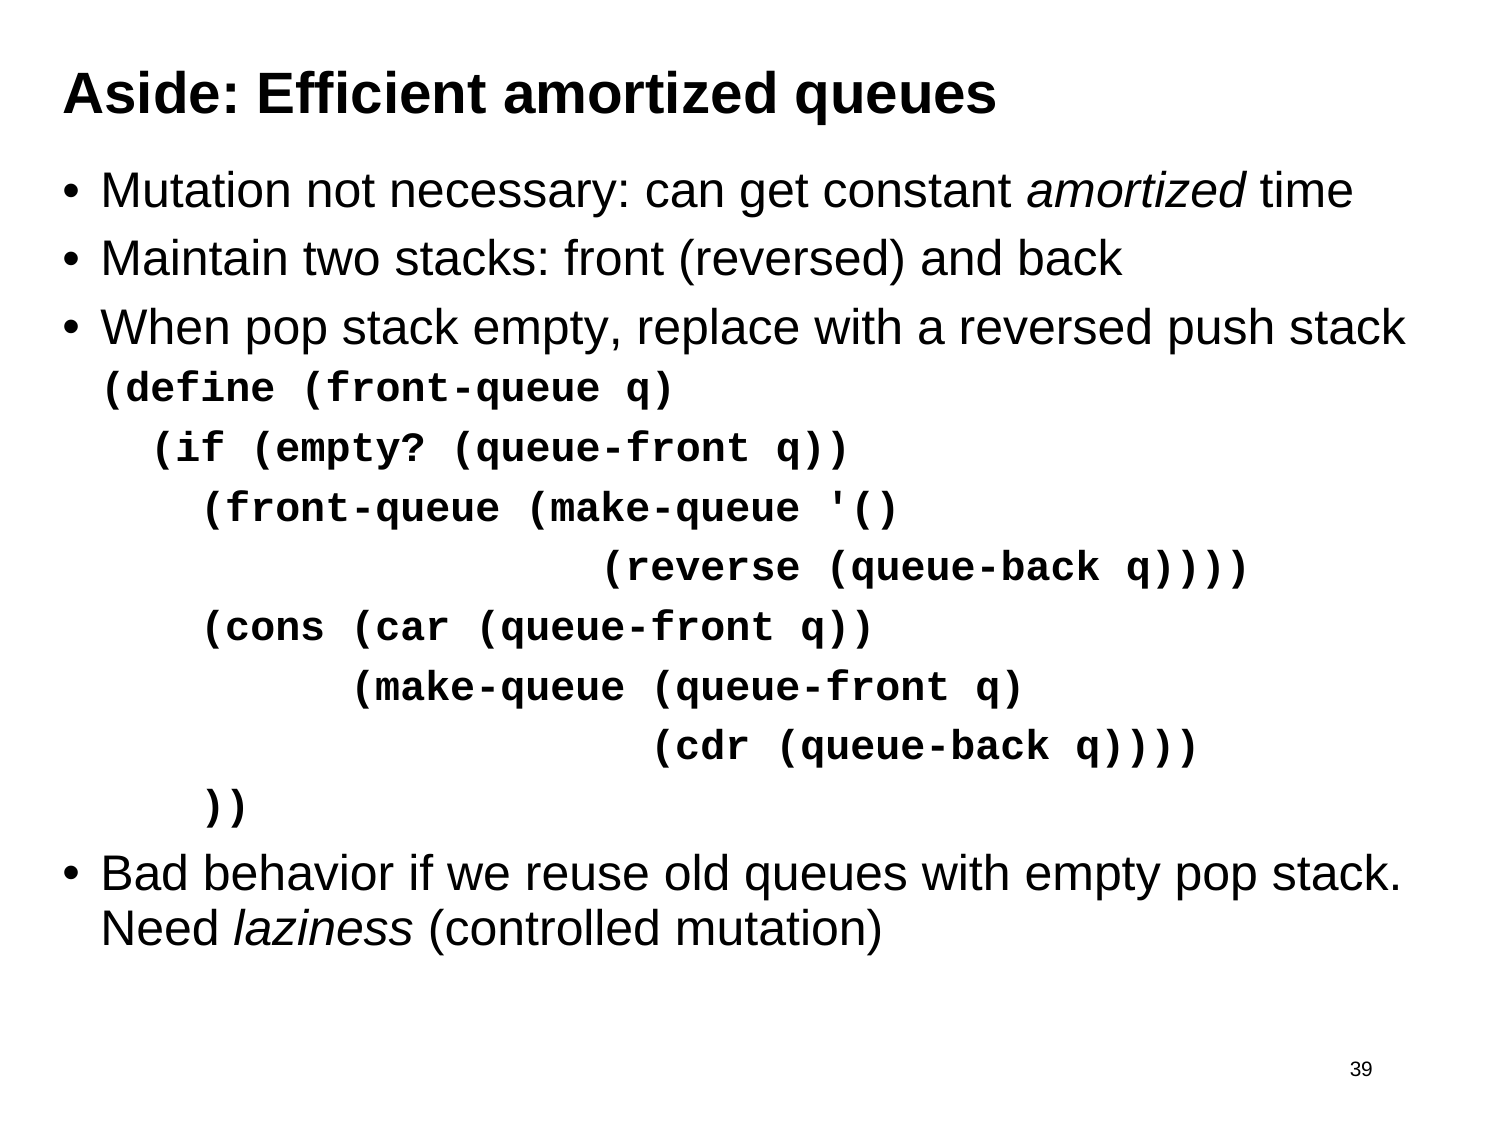

# Aside: Efficient amortized queues
Mutation not necessary: can get constant amortized time
Maintain two stacks: front (reversed) and back
When pop stack empty, replace with a reversed push stack
(define (front-queue q)
 (if (empty? (queue-front q))
 (front-queue (make-queue '()
 (reverse (queue-back q))))
 (cons (car (queue-front q))
 (make-queue (queue-front q)
 (cdr (queue-back q))))
 ))
Bad behavior if we reuse old queues with empty pop stack. Need laziness (controlled mutation)
39